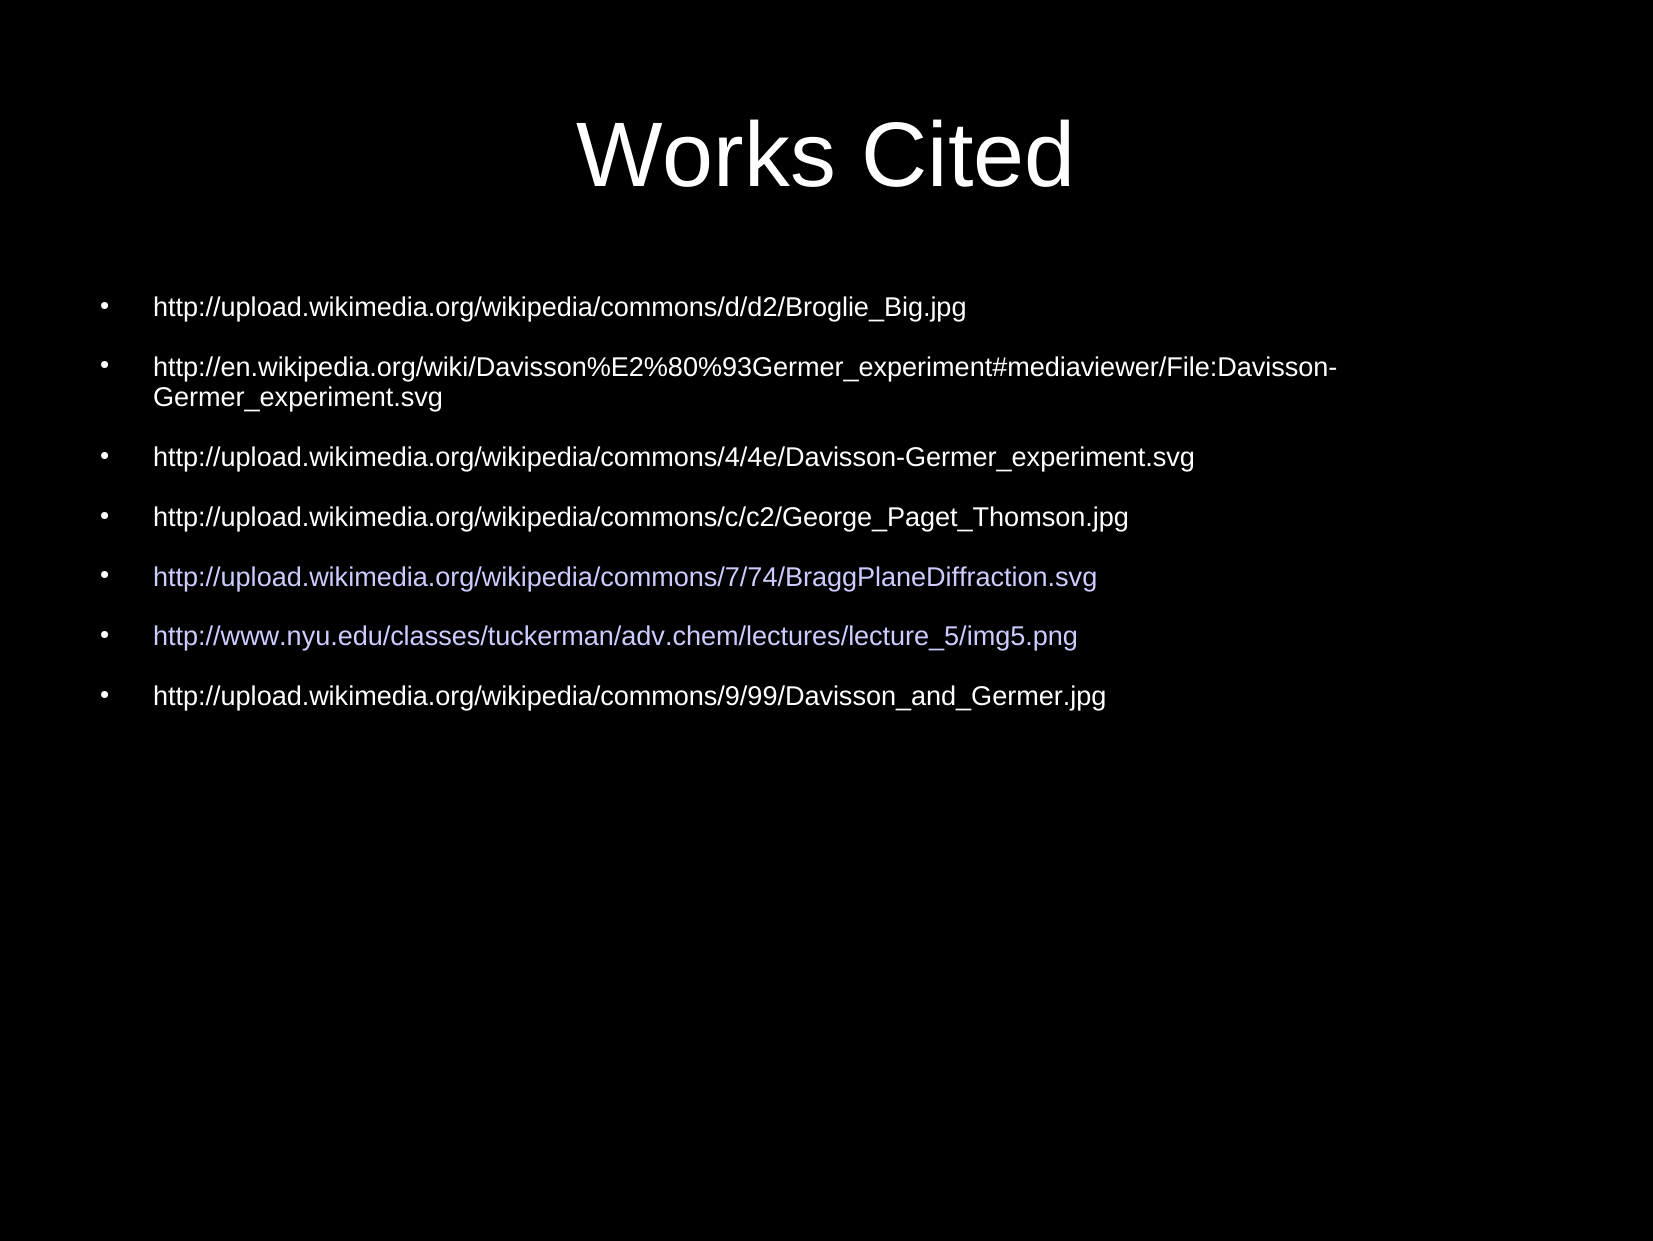

# Works Cited
http://upload.wikimedia.org/wikipedia/commons/d/d2/Broglie_Big.jpg
http://en.wikipedia.org/wiki/Davisson%E2%80%93Germer_experiment#mediaviewer/File:Davisson-Germer_experiment.svg
http://upload.wikimedia.org/wikipedia/commons/4/4e/Davisson-Germer_experiment.svg
http://upload.wikimedia.org/wikipedia/commons/c/c2/George_Paget_Thomson.jpg
http://upload.wikimedia.org/wikipedia/commons/7/74/BraggPlaneDiffraction.svg
http://www.nyu.edu/classes/tuckerman/adv.chem/lectures/lecture_5/img5.png
http://upload.wikimedia.org/wikipedia/commons/9/99/Davisson_and_Germer.jpg